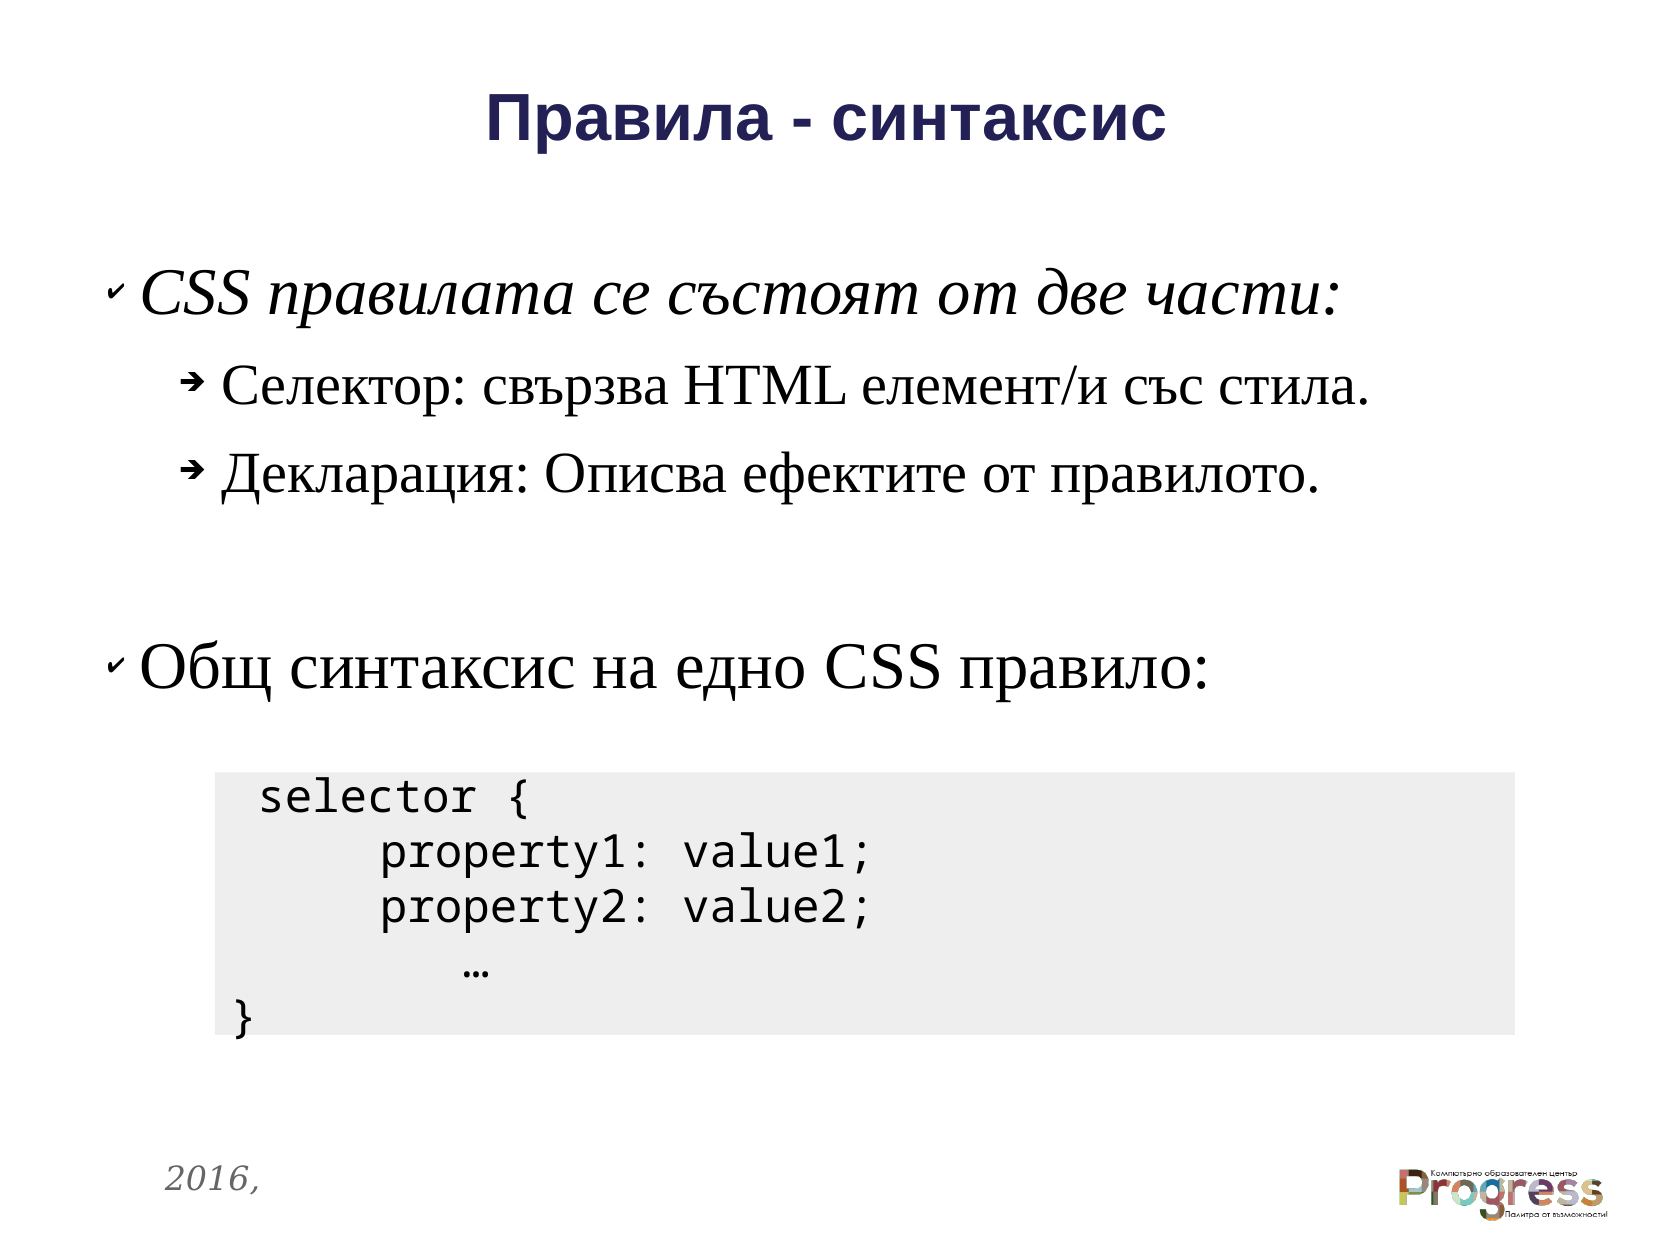

# Правила - синтаксис
 CSS правилата се състоят от две части:
 Селектор: свързва HTML елемент/и със стила.
 Декларация: Описва ефектите от правилото.
 Общ синтаксис на едно CSS правило:
 selector {
	property1: value1;
	property2: value2;
	 …
}
2016,